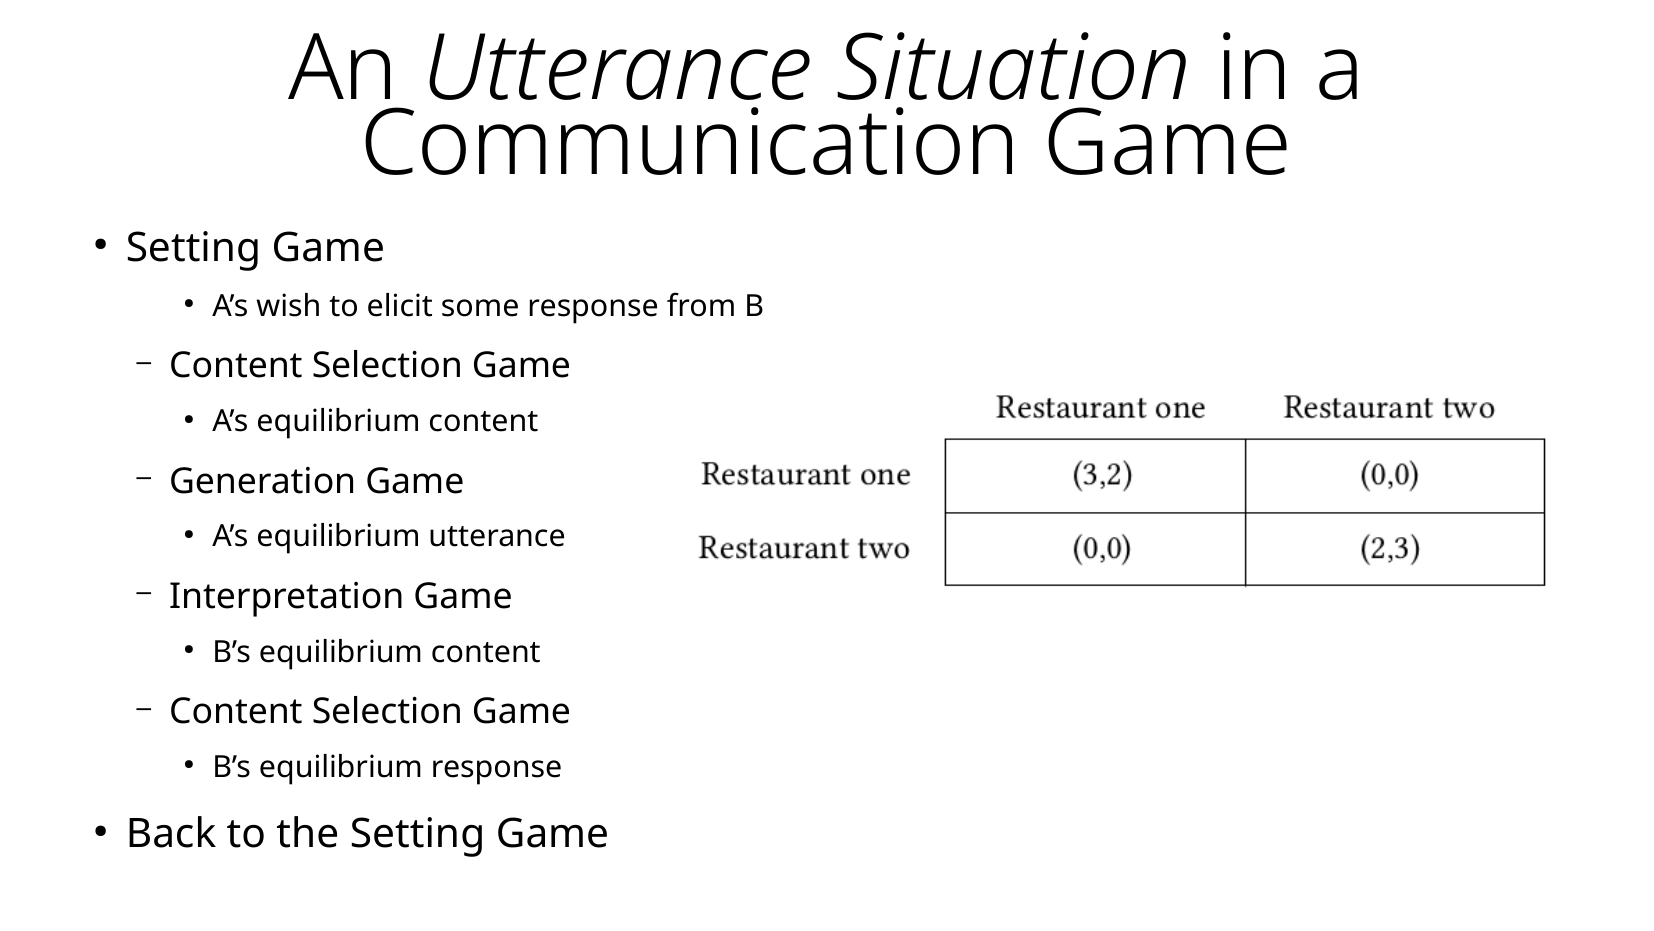

# An Utterance Situation in a Communication Game
Setting Game
A’s wish to elicit some response from B
Content Selection Game
A’s equilibrium content
Generation Game
A’s equilibrium utterance
Interpretation Game
B’s equilibrium content
Content Selection Game
B’s equilibrium response
Back to the Setting Game